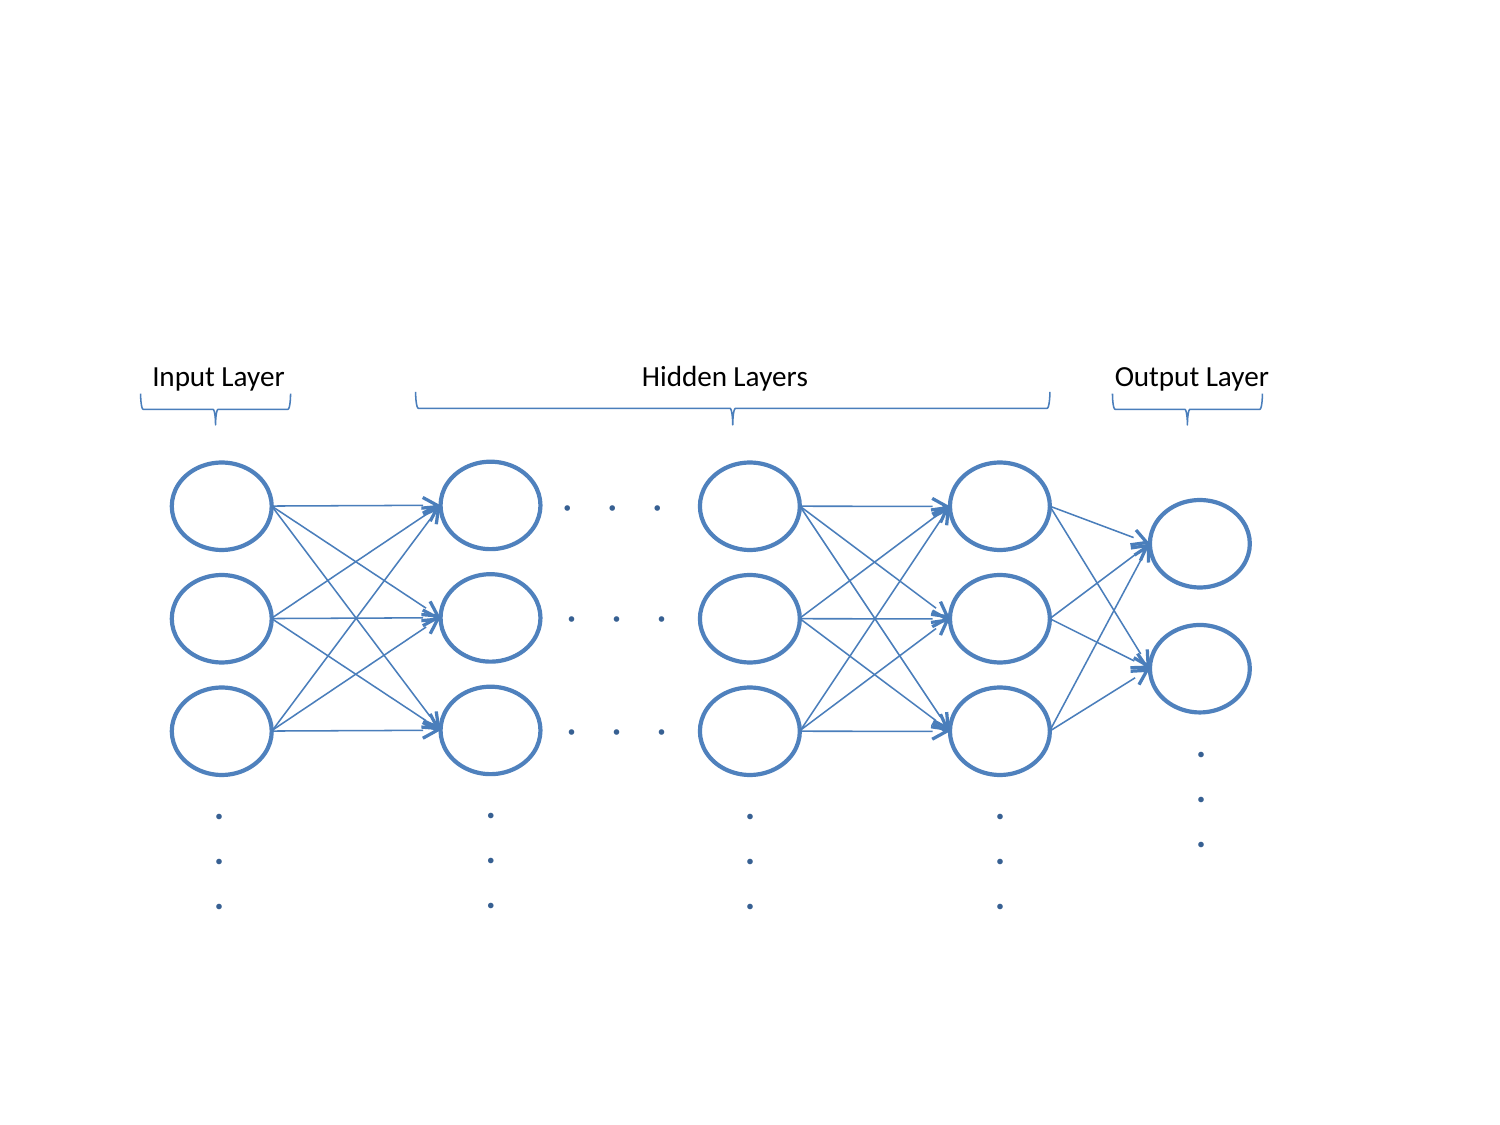

Input Layer
Hidden Layers
Output Layer
.
.
.
.
.
.
.
.
.
.
.
.
.
.
.
.
.
.
.
.
.
.
.
.